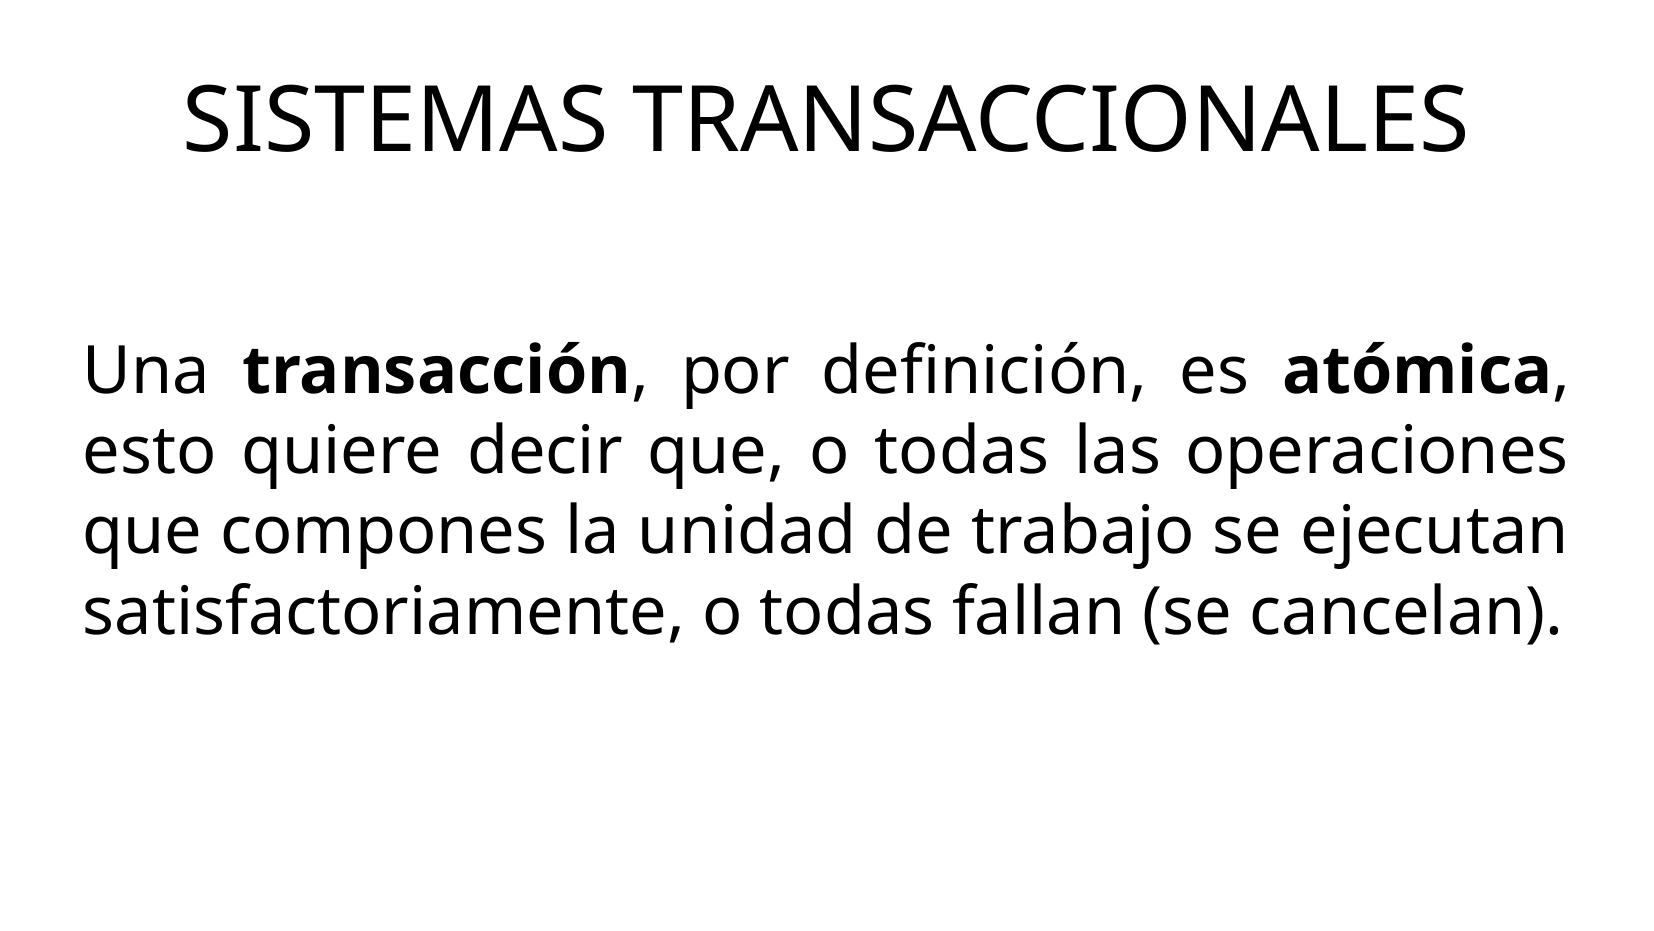

# SISTEMAS TRANSACCIONALES
Una transacción, por definición, es atómica, esto quiere decir que, o todas las operaciones que compones la unidad de trabajo se ejecutan satisfactoriamente, o todas fallan (se cancelan).